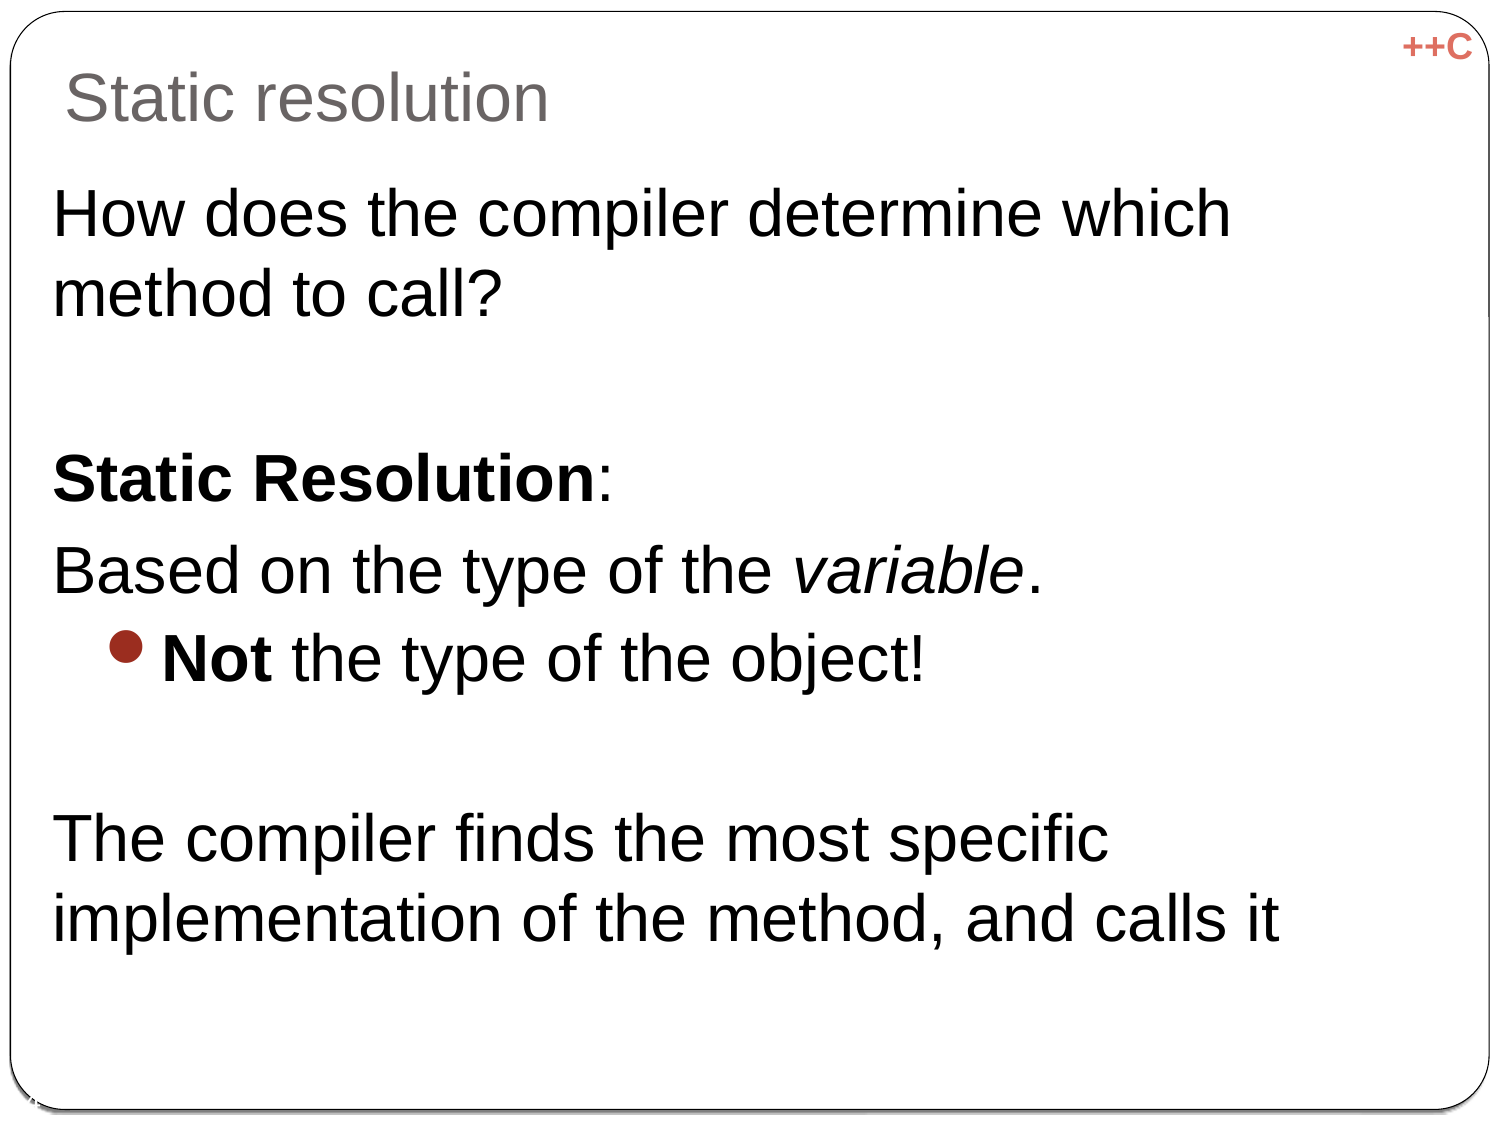

# Static resolution
How does the compiler determine which method to call?
Static Resolution:
Based on the type of the variable.
Not the type of the object!
The compiler finds the most specific implementation of the method, and calls it